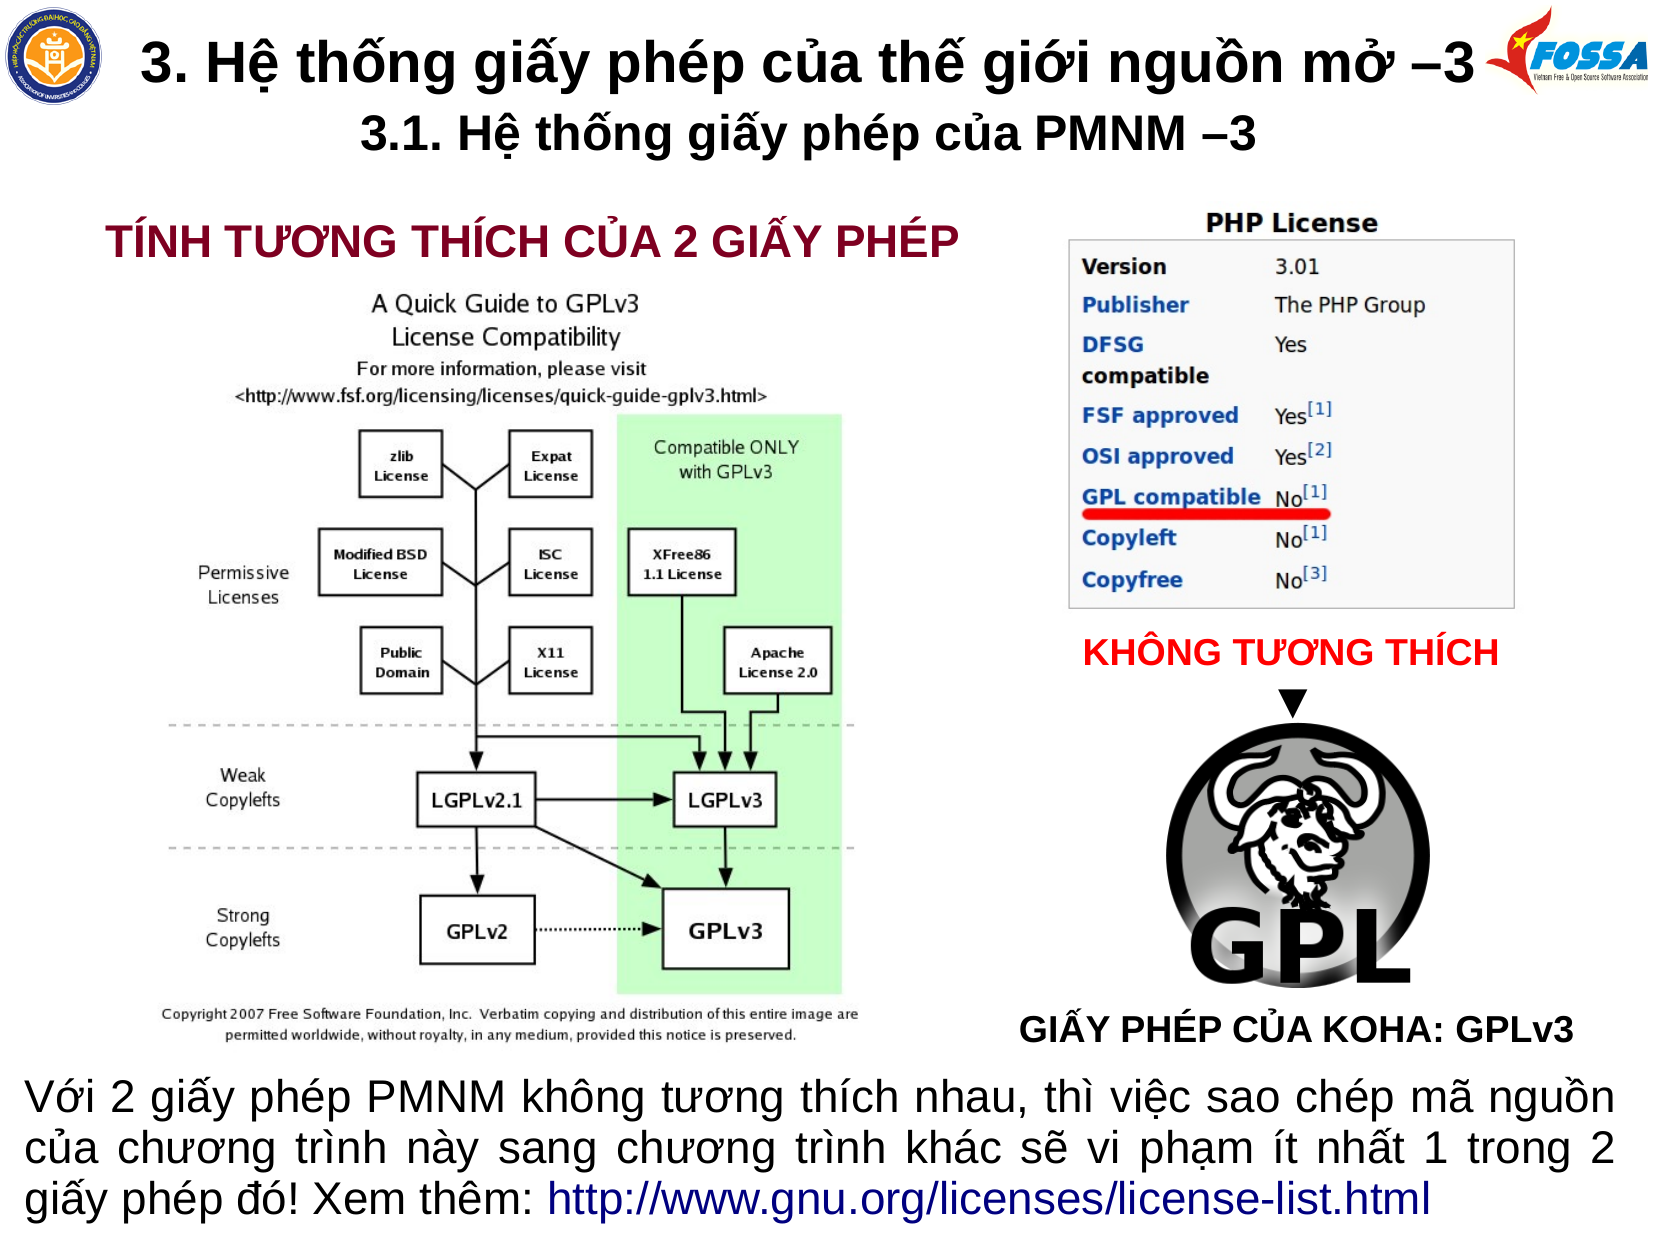

# 3. Hệ thống giấy phép của thế giới nguồn mở –3 3.1. Hệ thống giấy phép của PMNM –3
TÍNH TƯƠNG THÍCH CỦA 2 GIẤY PHÉP
KHÔNG TƯƠNG THÍCH
▼
GIẤY PHÉP CỦA KOHA: GPLv3
Với 2 giấy phép PMNM không tương thích nhau, thì việc sao chép mã nguồn của chương trình này sang chương trình khác sẽ vi phạm ít nhất 1 trong 2 giấy phép đó! Xem thêm: http://www.gnu.org/licenses/license-list.html